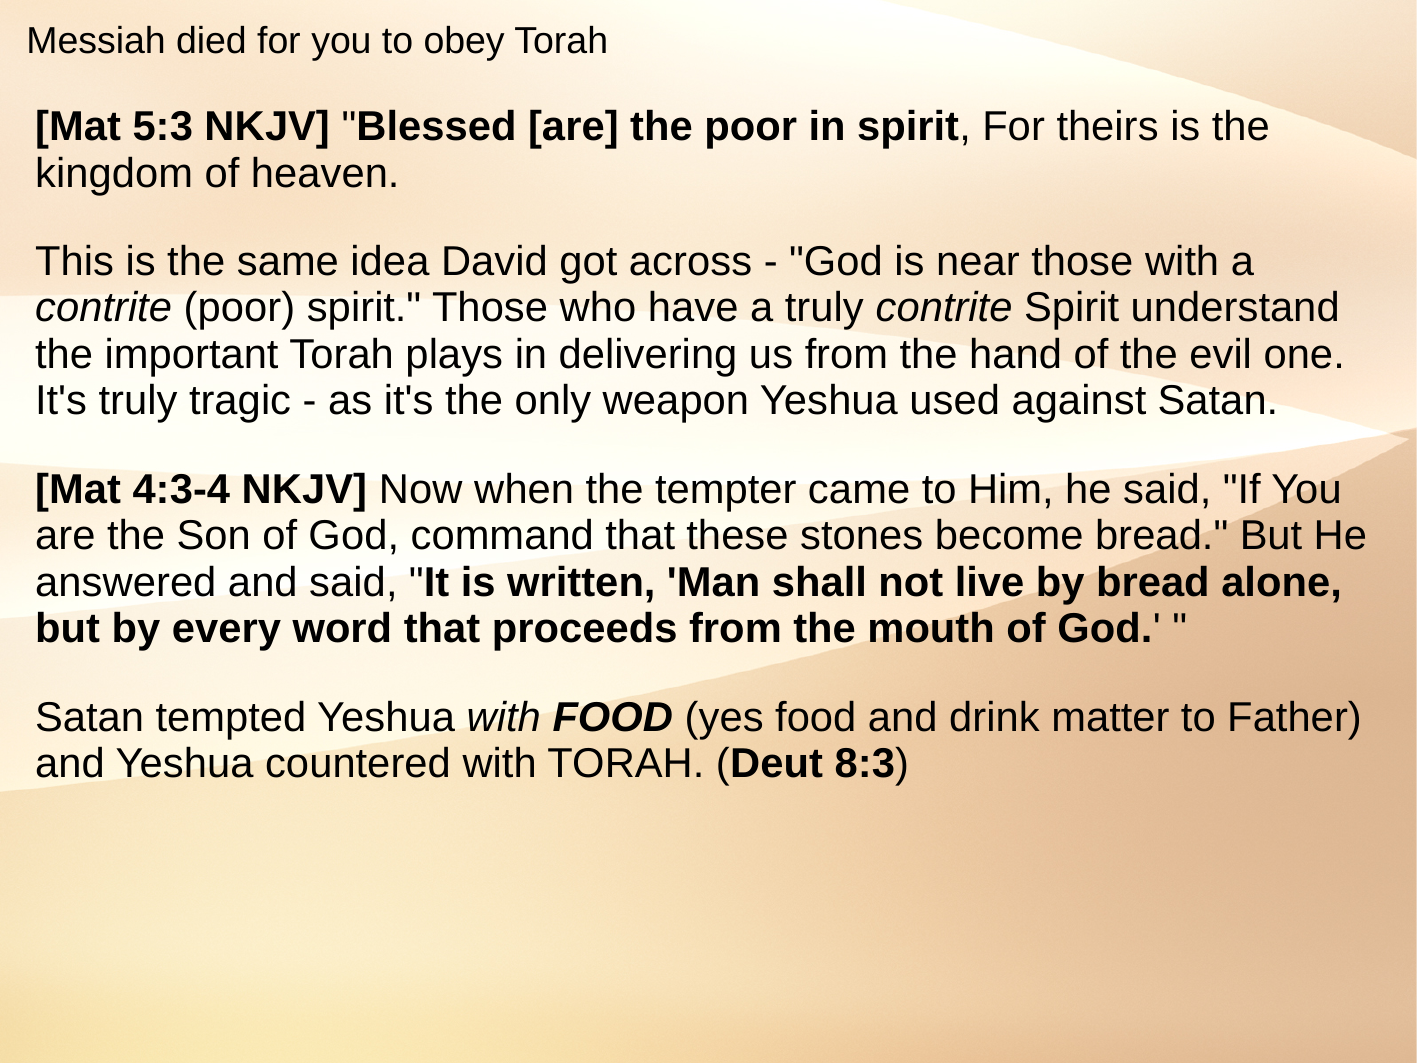

Messiah died for you to obey Torah
[Mat 5:3 NKJV] "Blessed [are] the poor in spirit, For theirs is the kingdom of heaven.
This is the same idea David got across - "God is near those with a contrite (poor) spirit." Those who have a truly contrite Spirit understand the important Torah plays in delivering us from the hand of the evil one. It's truly tragic - as it's the only weapon Yeshua used against Satan.
[Mat 4:3-4 NKJV] Now when the tempter came to Him, he said, "If You are the Son of God, command that these stones become bread." But He answered and said, "It is written, 'Man shall not live by bread alone, but by every word that proceeds from the mouth of God.' "
Satan tempted Yeshua with FOOD (yes food and drink matter to Father) and Yeshua countered with TORAH. (Deut 8:3)